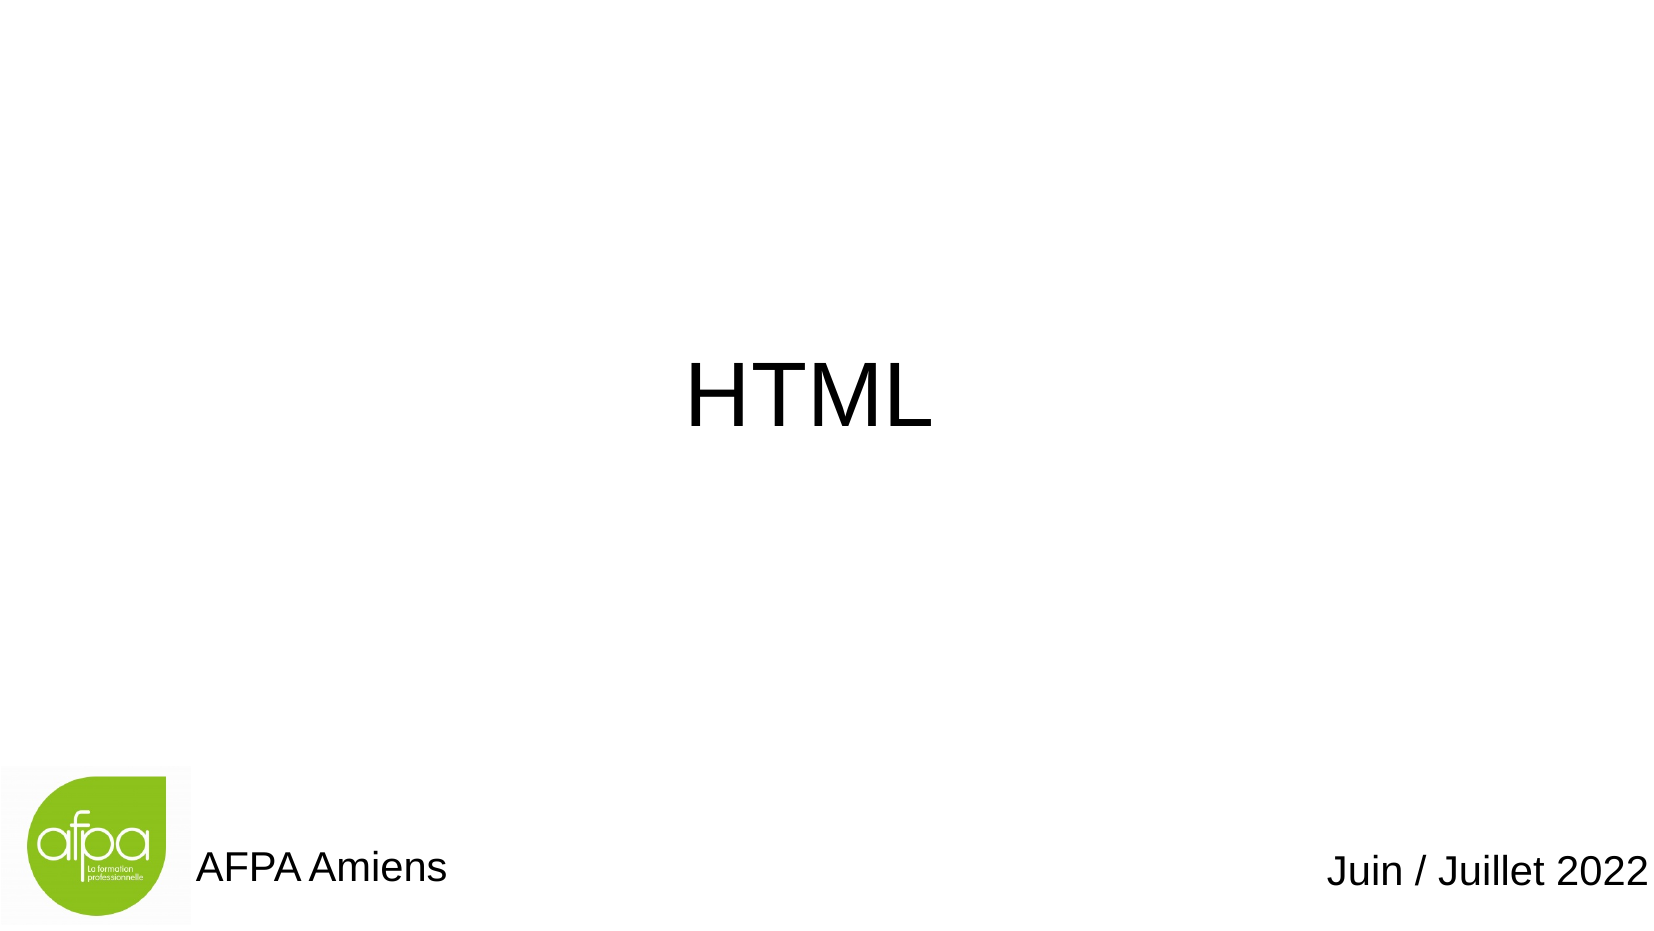

# HTML
AFPA Amiens
Juin / Juillet 2022